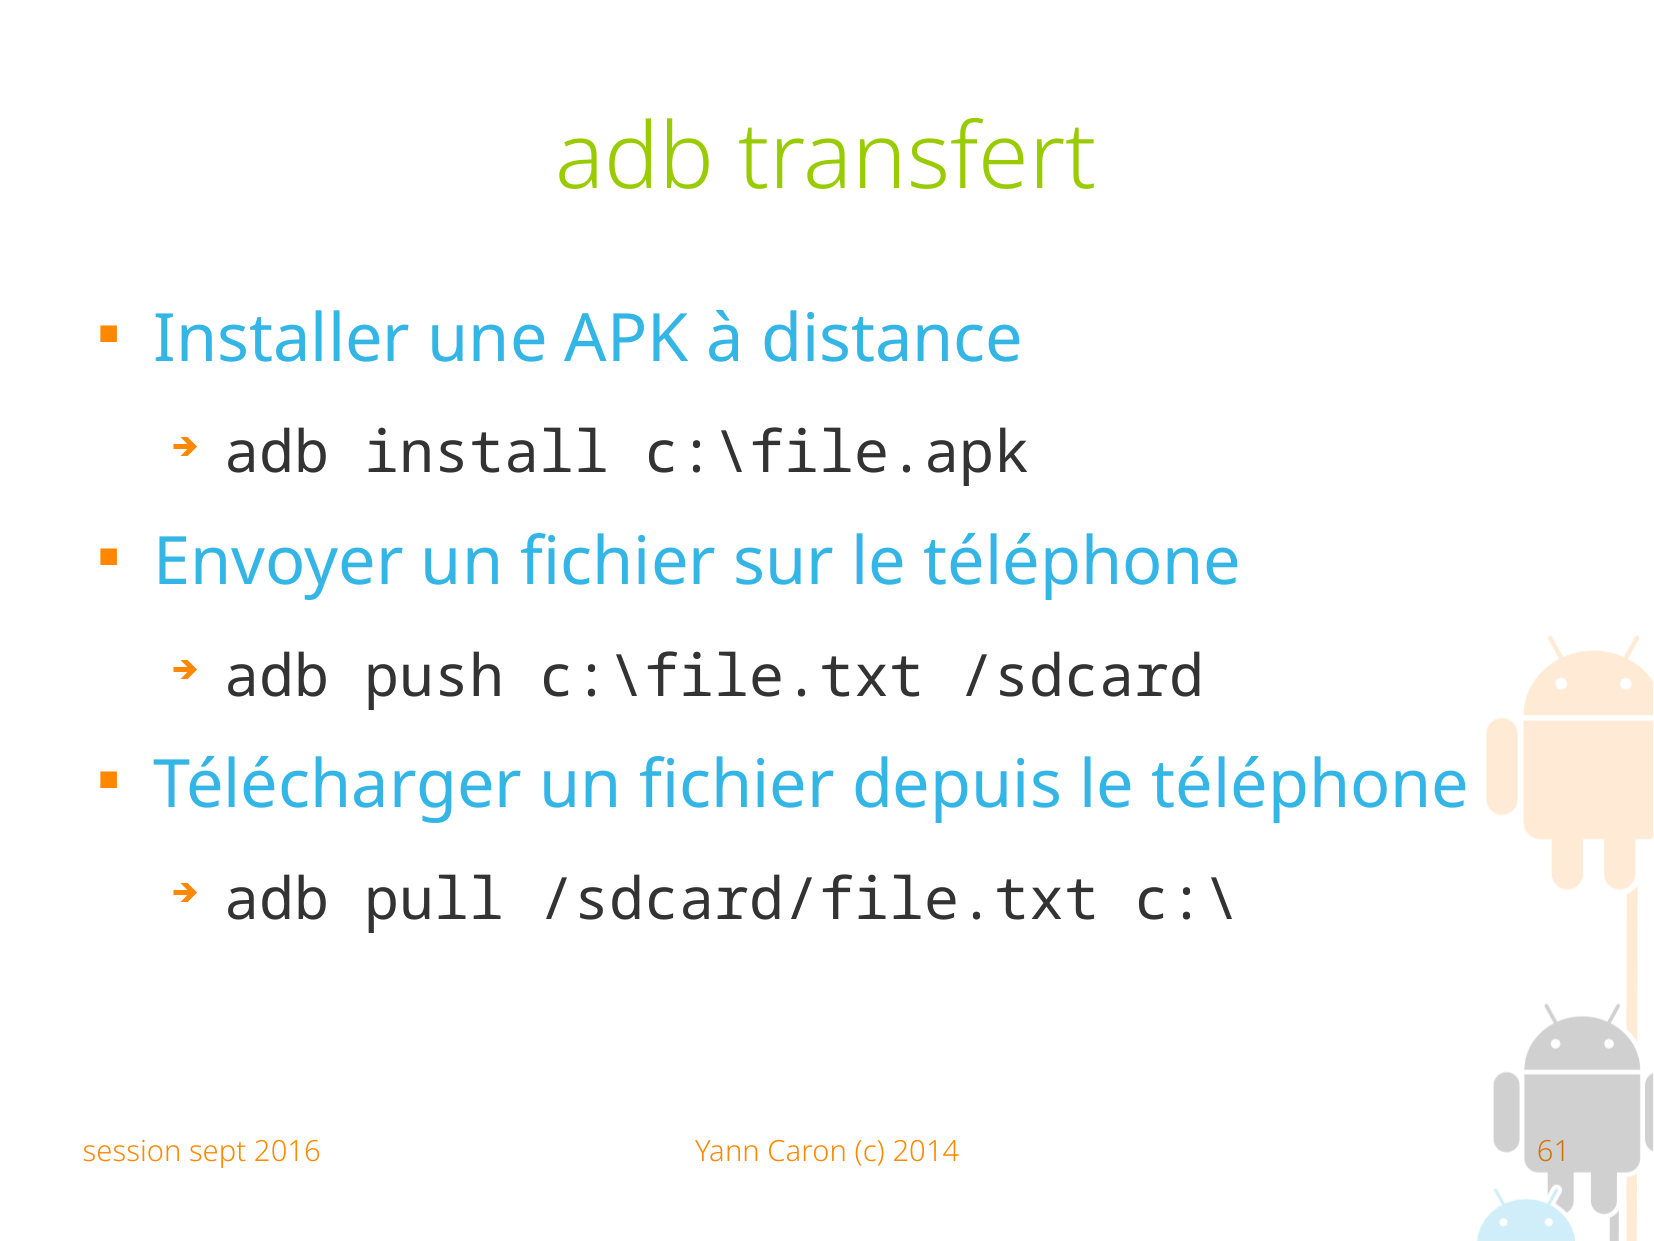

# adb transfert
Installer une APK à distance
adb install c:\file.apk
Envoyer un fichier sur le téléphone
adb push c:\file.txt /sdcard
Télécharger un fichier depuis le téléphone
adb pull /sdcard/file.txt c:\
session sept 2016
Yann Caron (c) 2014
61